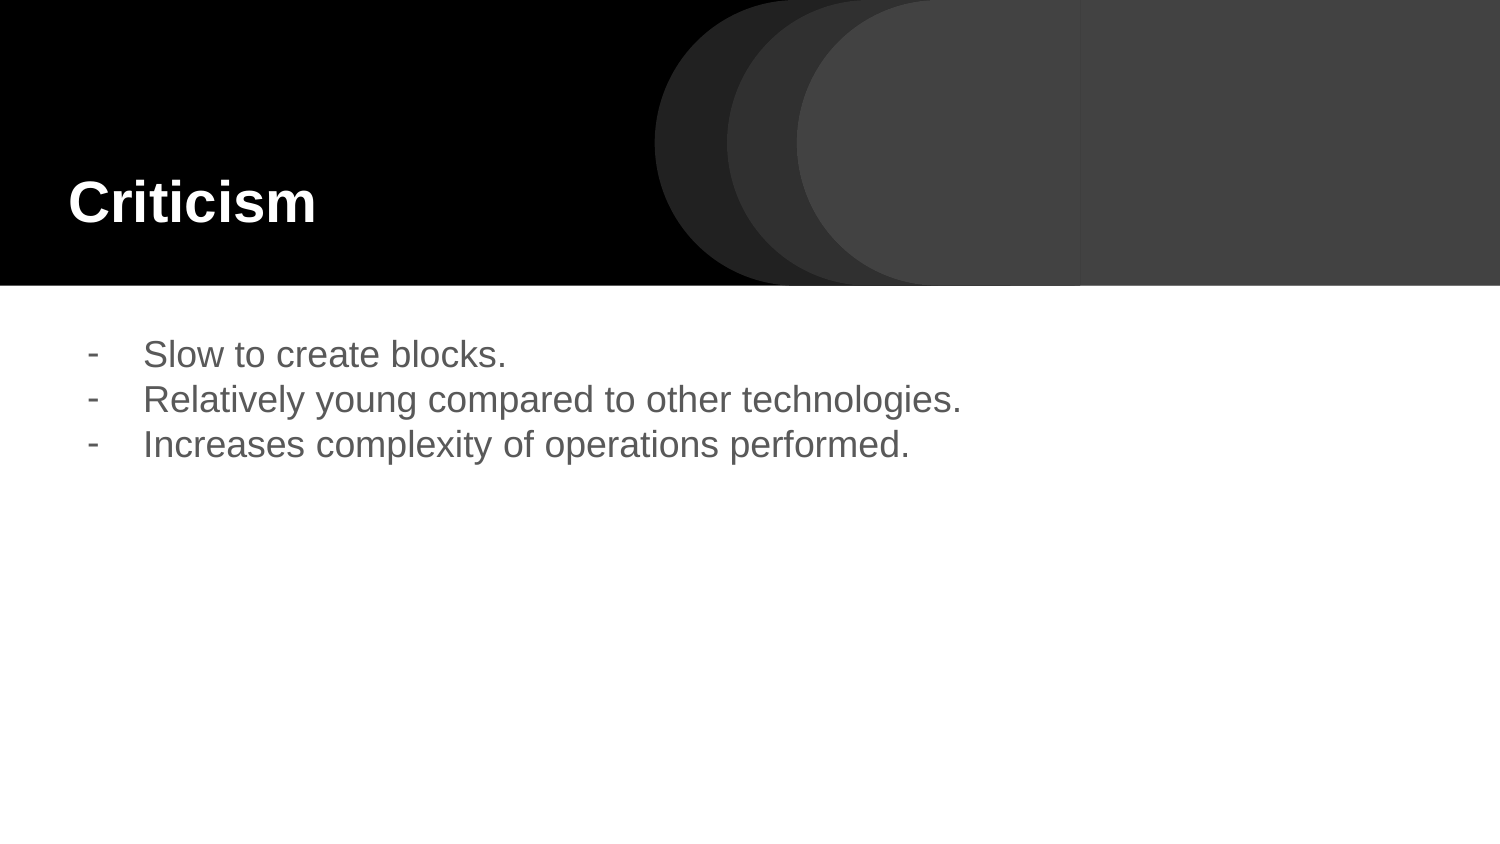

# Criticism
Slow to create blocks.
Relatively young compared to other technologies.
Increases complexity of operations performed.